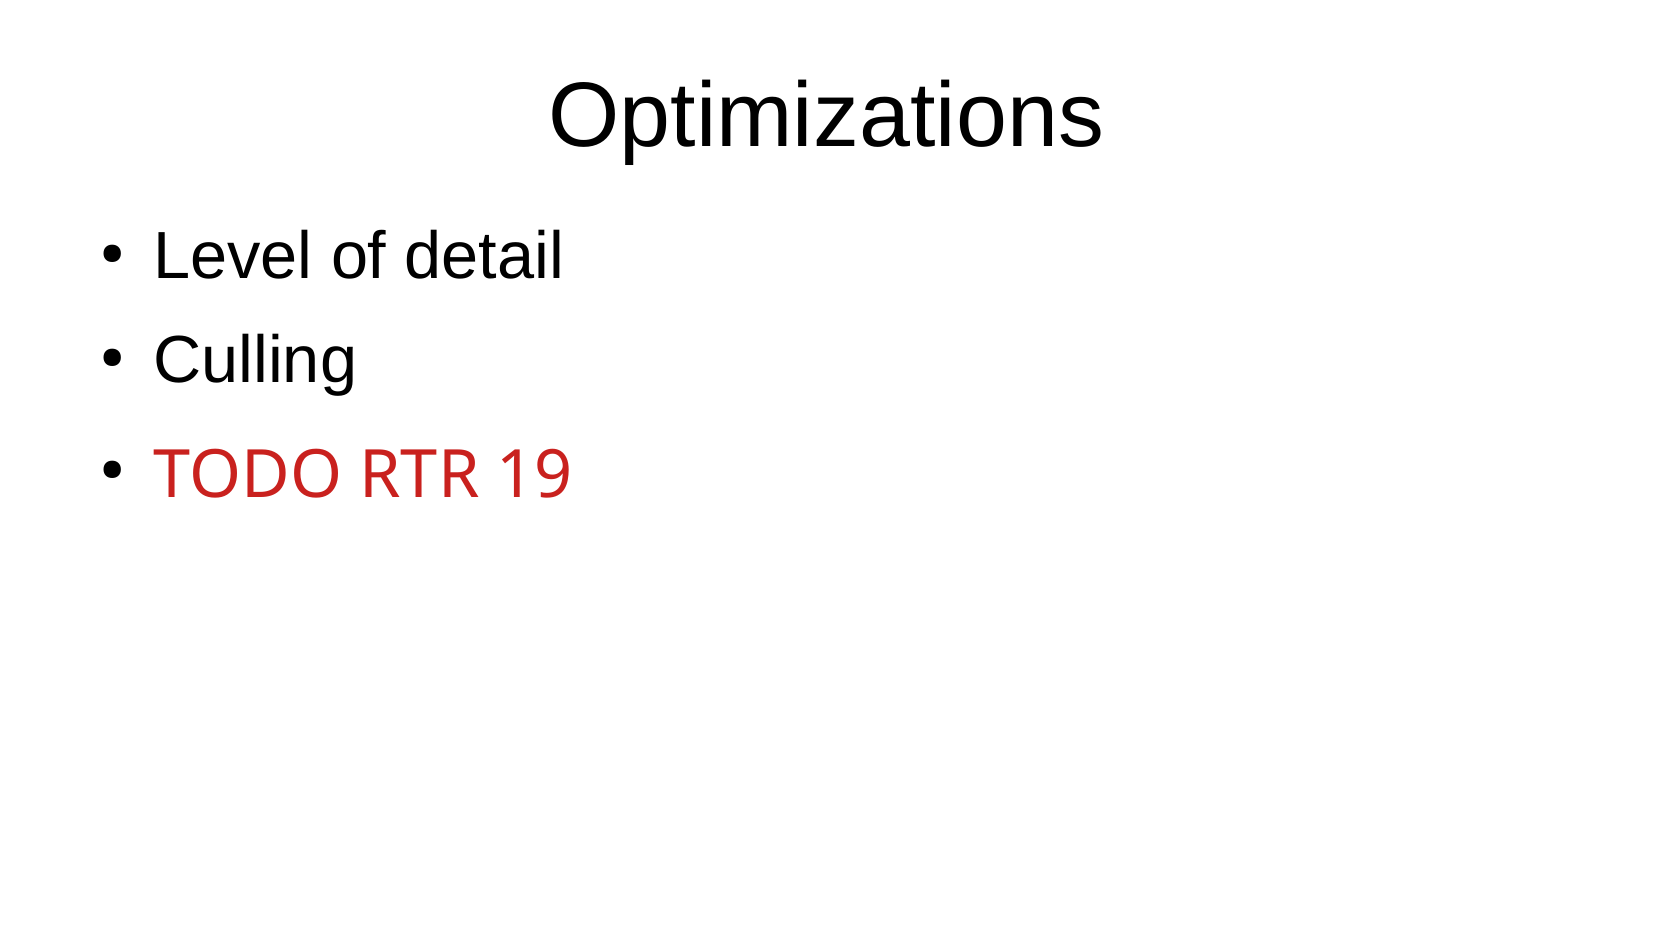

# Optimizations
Level of detail
Culling
TODO RTR 19